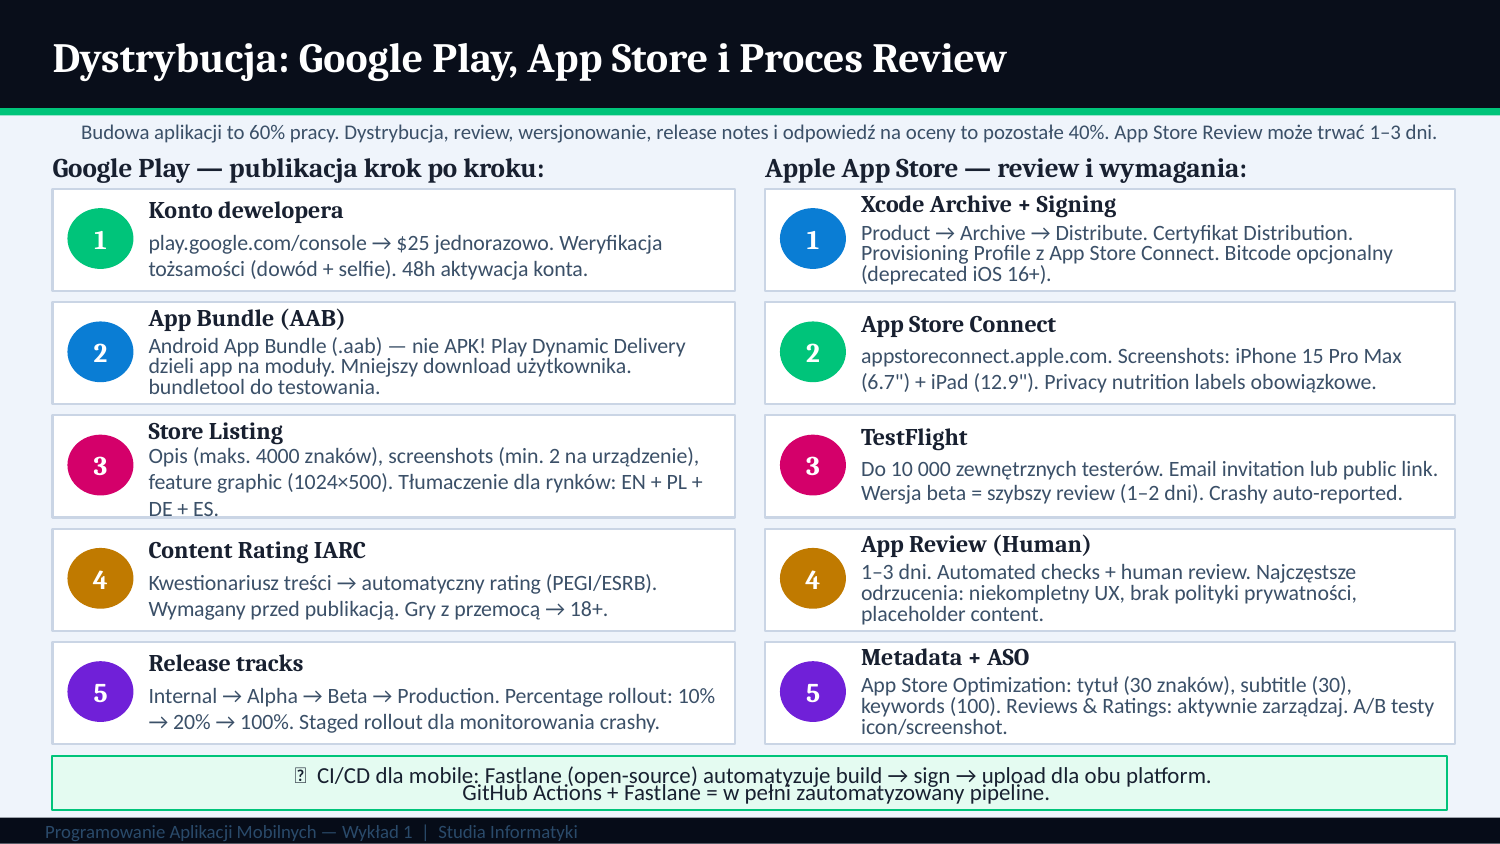

Dystrybucja: Google Play, App Store i Proces Review
Budowa aplikacji to 60% pracy. Dystrybucja, review, wersjonowanie, release notes i odpowiedź na oceny to pozostałe 40%. App Store Review może trwać 1–3 dni.
Google Play — publikacja krok po kroku:
Apple App Store — review i wymagania:
Xcode Archive + Signing
Konto dewelopera
1
1
play.google.com/console → $25 jednorazowo. Weryfikacja tożsamości (dowód + selfie). 48h aktywacja konta.
Product → Archive → Distribute. Certyfikat Distribution. Provisioning Profile z App Store Connect. Bitcode opcjonalny (deprecated iOS 16+).
App Bundle (AAB)
App Store Connect
2
2
Android App Bundle (.aab) — nie APK! Play Dynamic Delivery dzieli app na moduły. Mniejszy download użytkownika. bundletool do testowania.
appstoreconnect.apple.com. Screenshots: iPhone 15 Pro Max (6.7") + iPad (12.9"). Privacy nutrition labels obowiązkowe.
Store Listing
TestFlight
3
3
Opis (maks. 4000 znaków), screenshots (min. 2 na urządzenie), feature graphic (1024×500). Tłumaczenie dla rynków: EN + PL + DE + ES.
Do 10 000 zewnętrznych testerów. Email invitation lub public link. Wersja beta = szybszy review (1–2 dni). Crashy auto-reported.
App Review (Human)
Content Rating IARC
4
4
Kwestionariusz treści → automatyczny rating (PEGI/ESRB). Wymagany przed publikacją. Gry z przemocą → 18+.
1–3 dni. Automated checks + human review. Najczęstsze odrzucenia: niekompletny UX, brak polityki prywatności, placeholder content.
Metadata + ASO
Release tracks
5
5
Internal → Alpha → Beta → Production. Percentage rollout: 10% → 20% → 100%. Staged rollout dla monitorowania crashy.
App Store Optimization: tytuł (30 znaków), subtitle (30), keywords (100). Reviews & Ratings: aktywnie zarządzaj. A/B testy icon/screenshot.
💡 CI/CD dla mobile: Fastlane (open-source) automatyzuje build → sign → upload dla obu platform.
GitHub Actions + Fastlane = w pełni zautomatyzowany pipeline.
Programowanie Aplikacji Mobilnych — Wykład 1 | Studia Informatyki